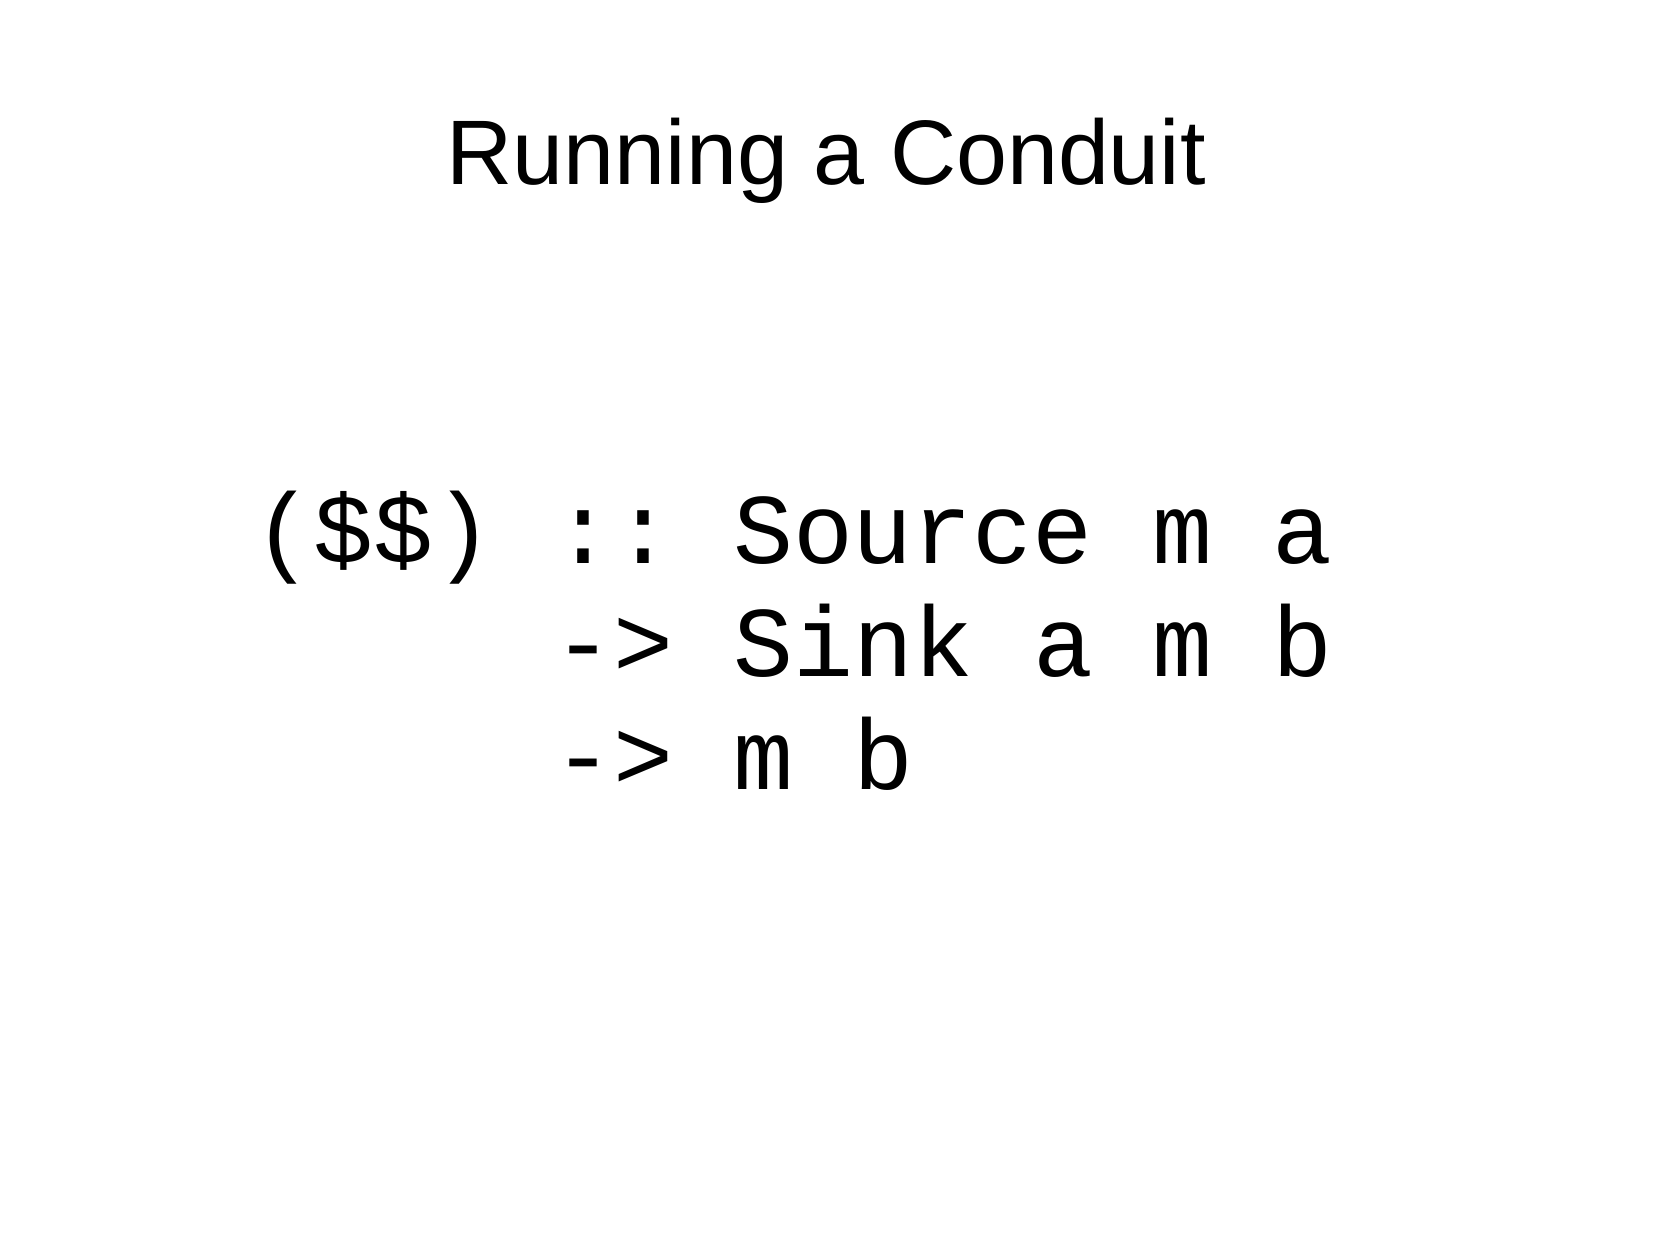

# Running a Conduit
($$) :: Source m a
				-> Sink a m b
				-> m b